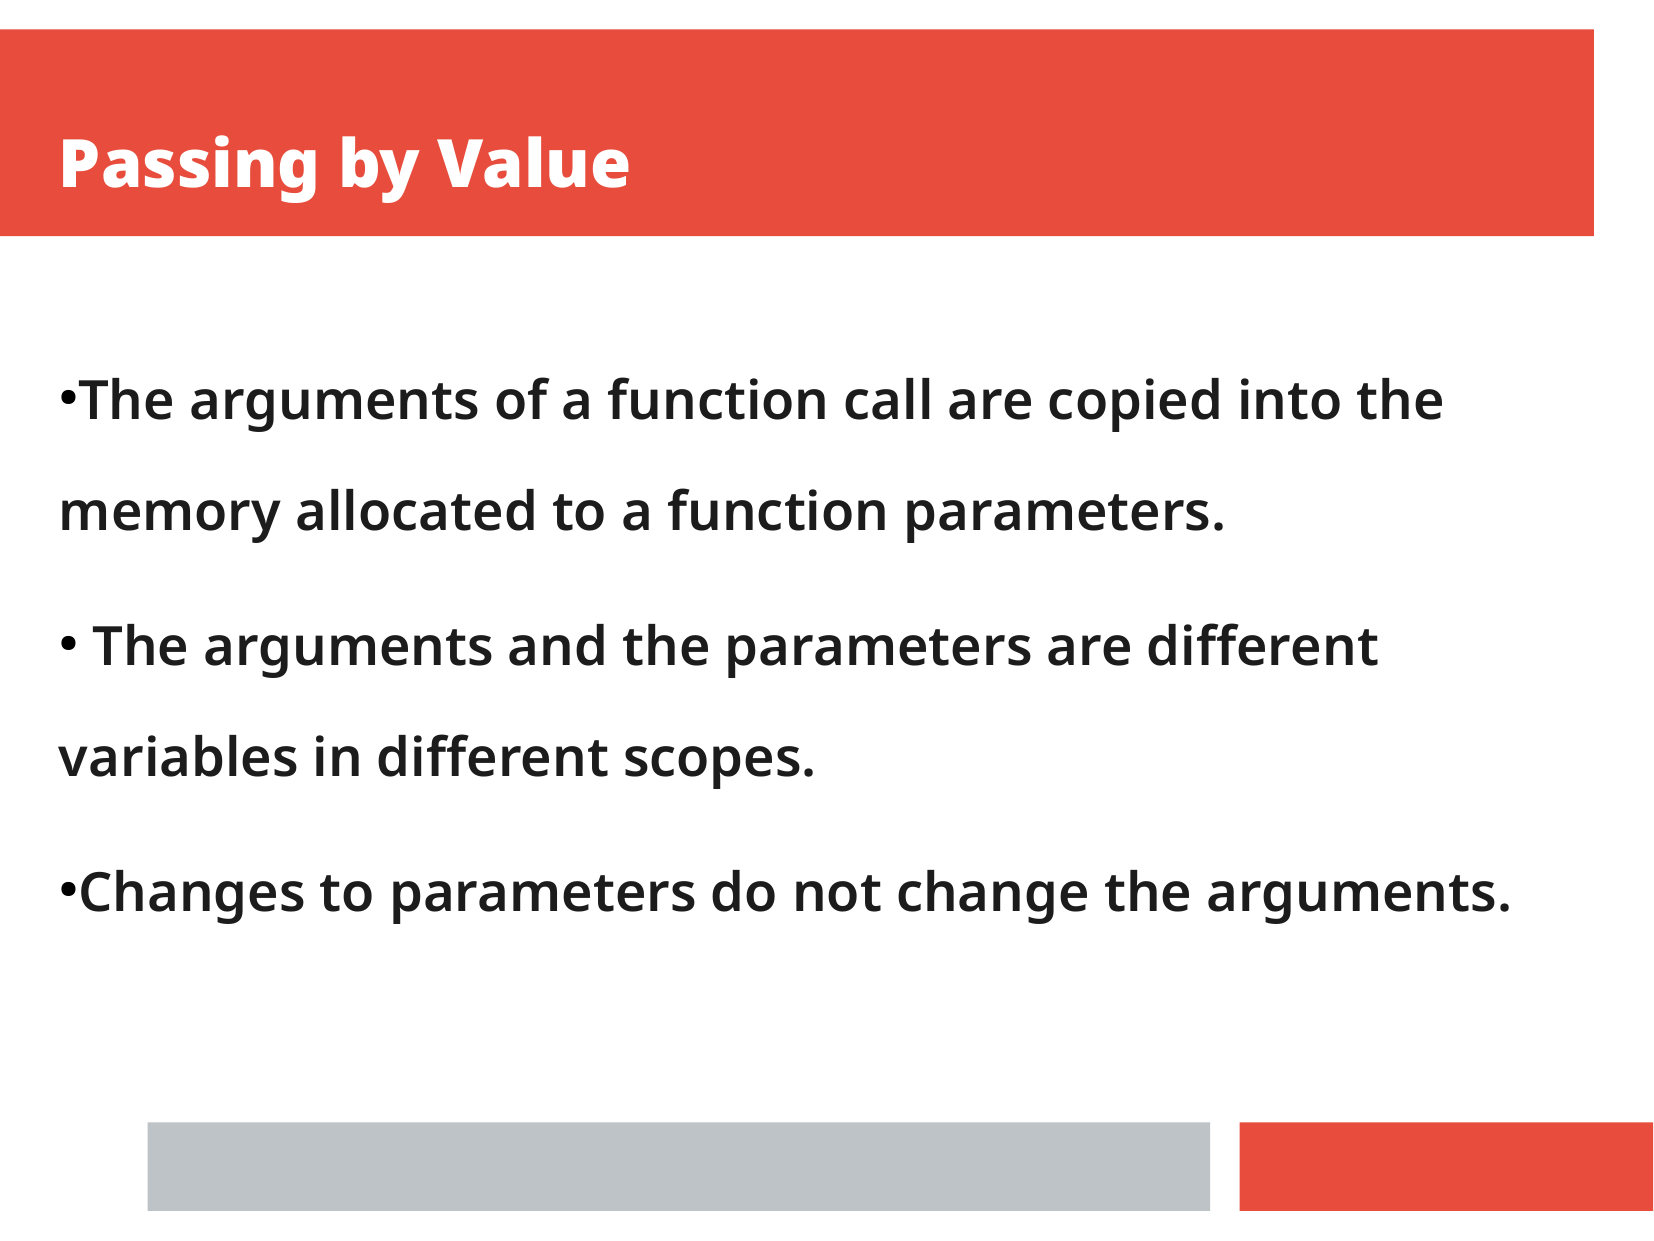

# Passing by Value
The arguments of a function call are copied into the memory allocated to a function parameters.
 The arguments and the parameters are different variables in different scopes.
Changes to parameters do not change the arguments.